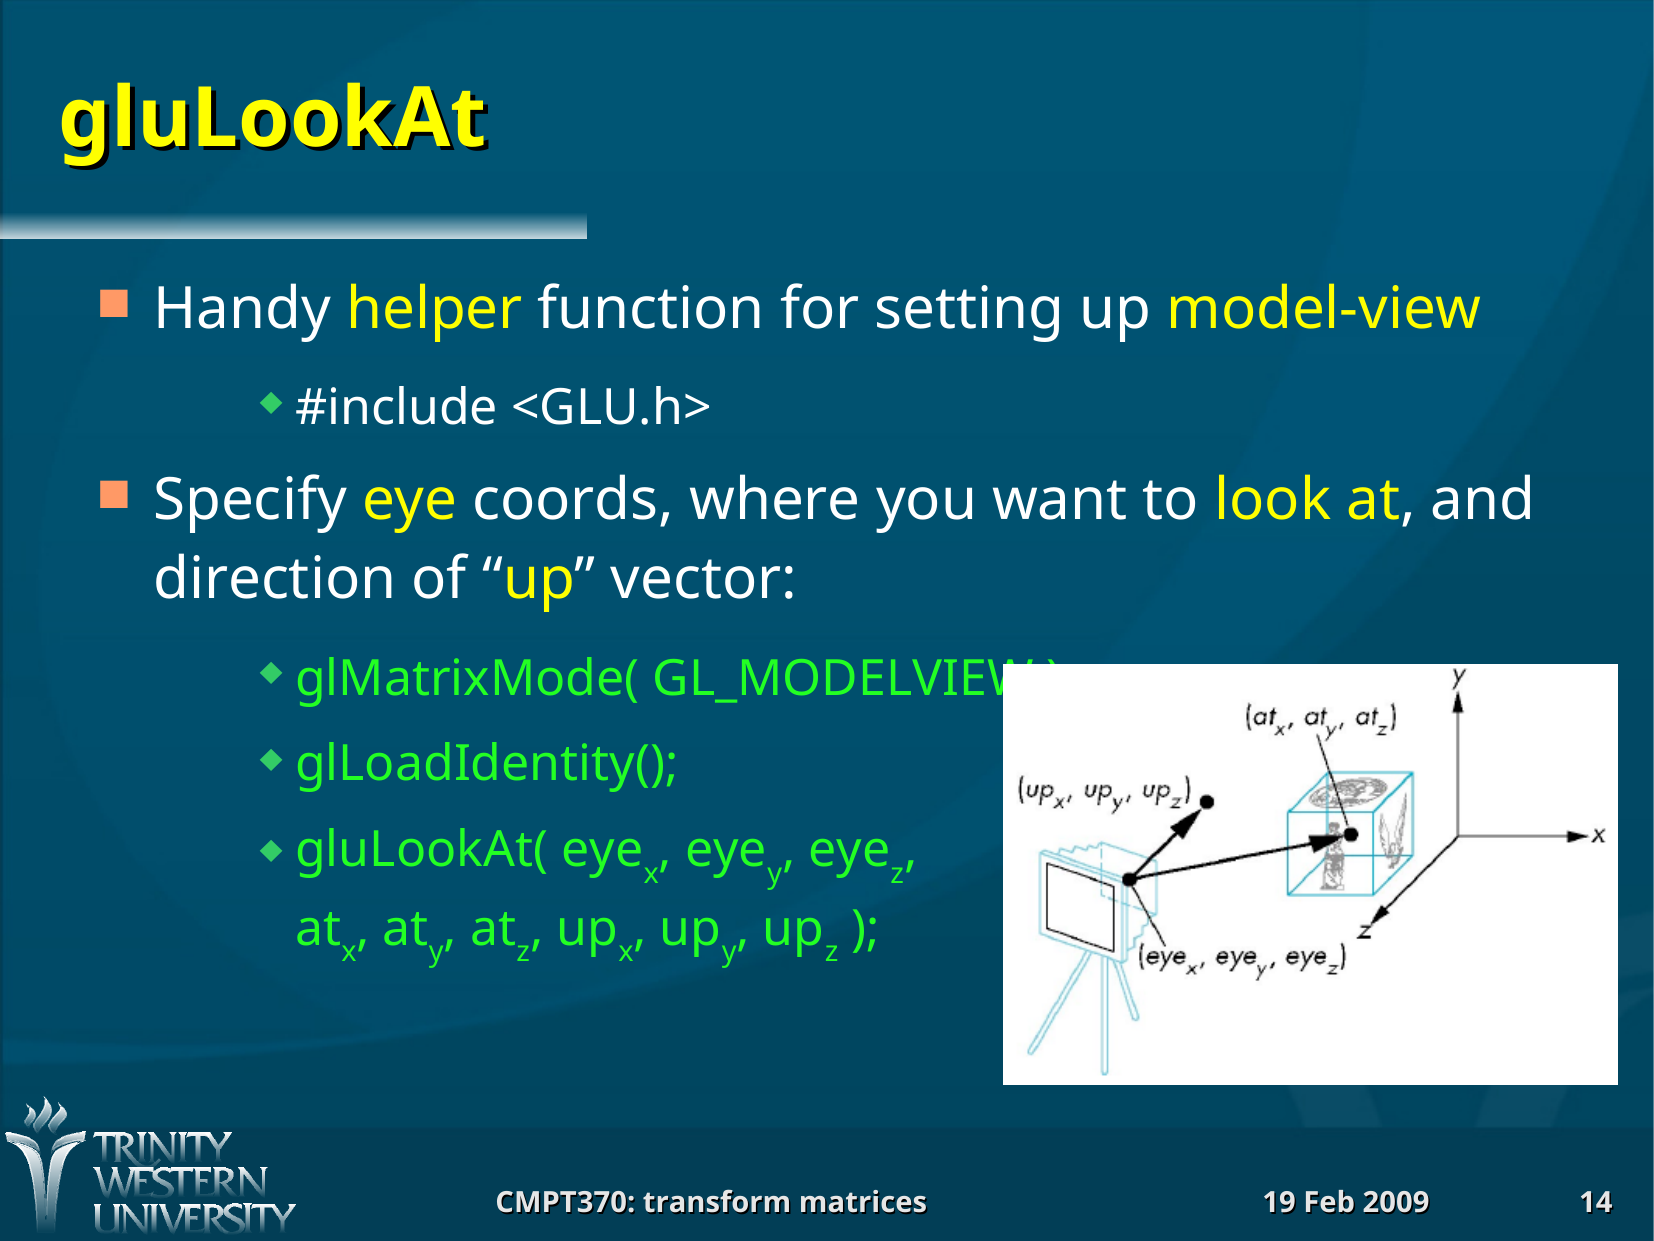

# gluLookAt
Handy helper function for setting up model-view
#include <GLU.h>
Specify eye coords, where you want to look at, and direction of “up” vector:
glMatrixMode( GL_MODELVIEW );
glLoadIdentity();
gluLookAt( eyex, eyey, eyez,
atx, aty, atz, upx, upy, upz );
CMPT370: transform matrices
19 Feb 2009
14